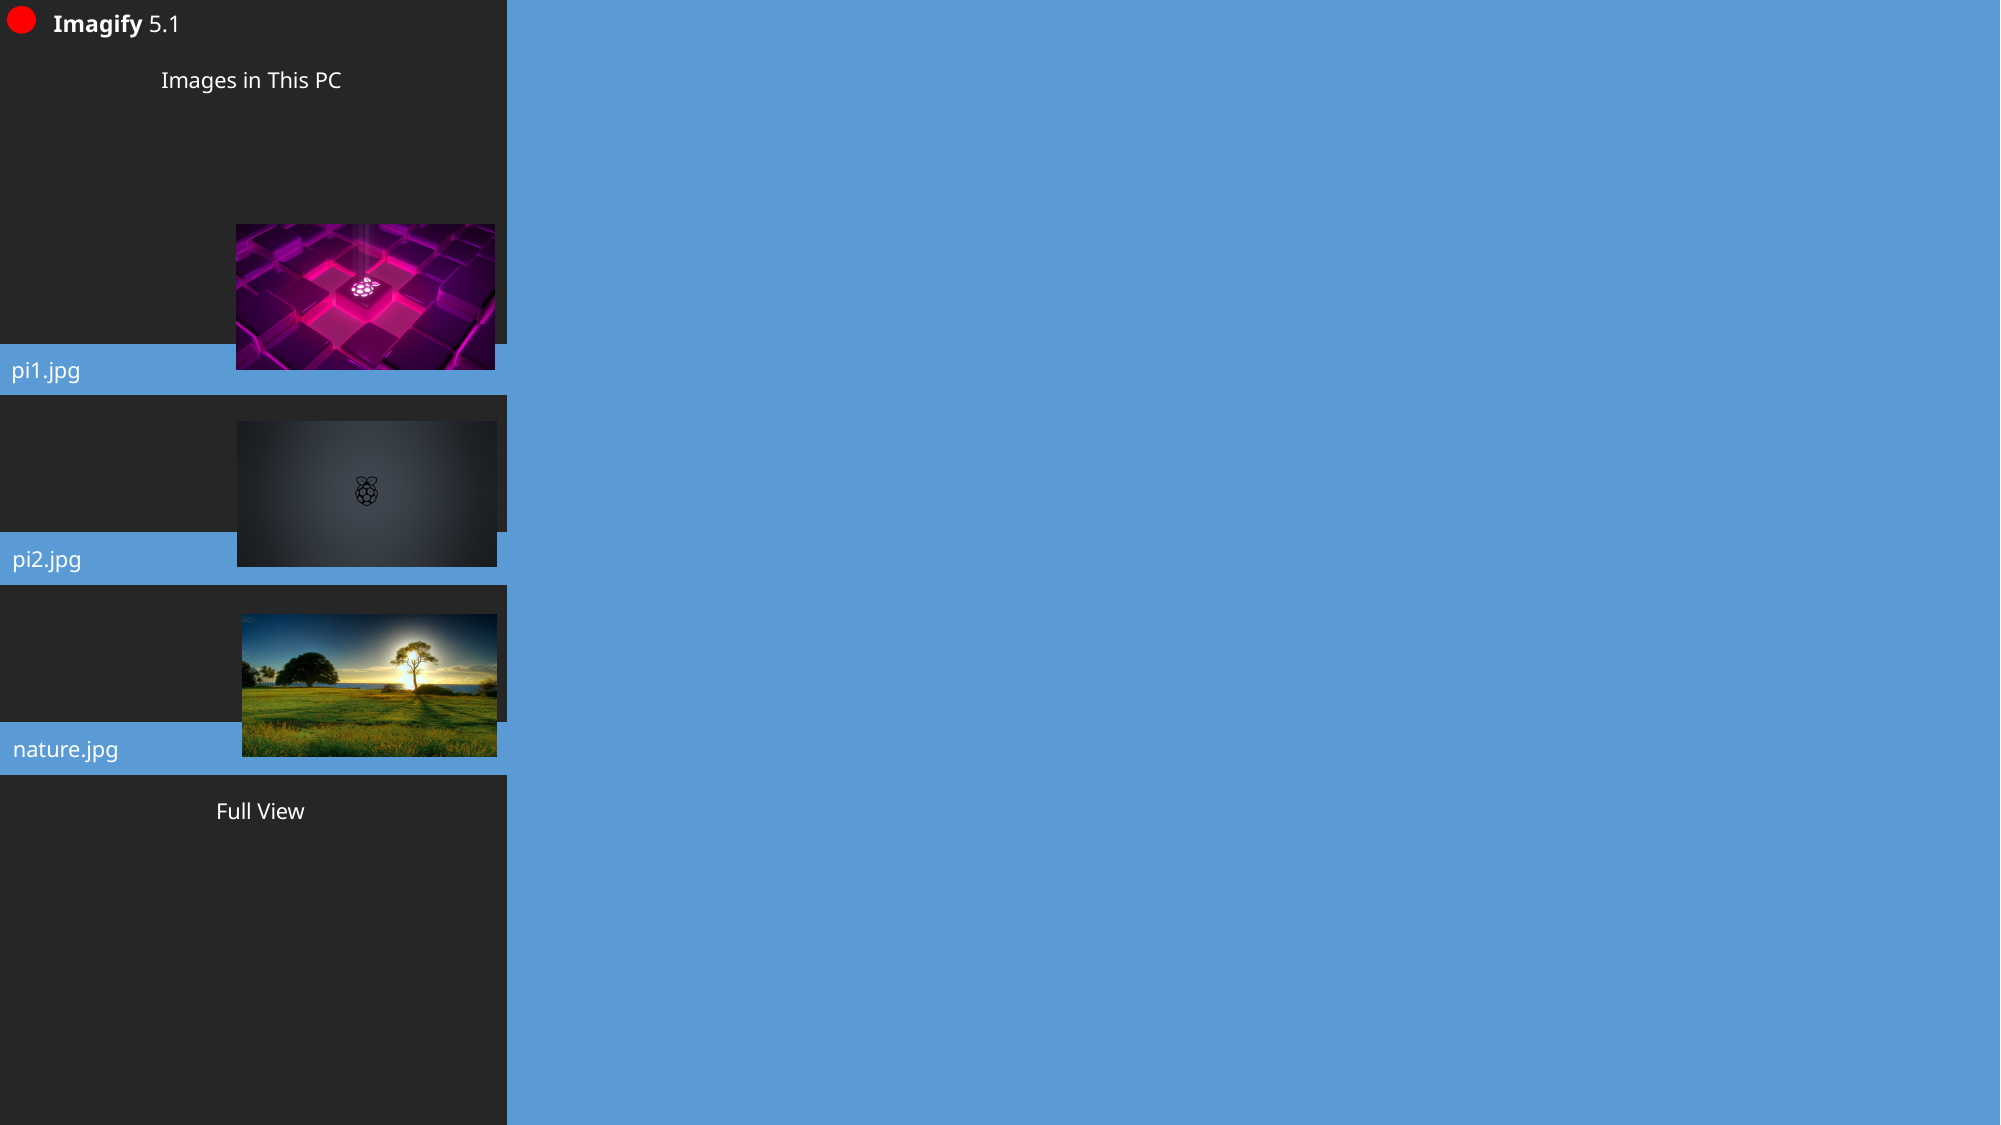

# Imagify 5.1
Images in This PC
pi1.jpg
pi2.jpg
nature.jpg
Full View